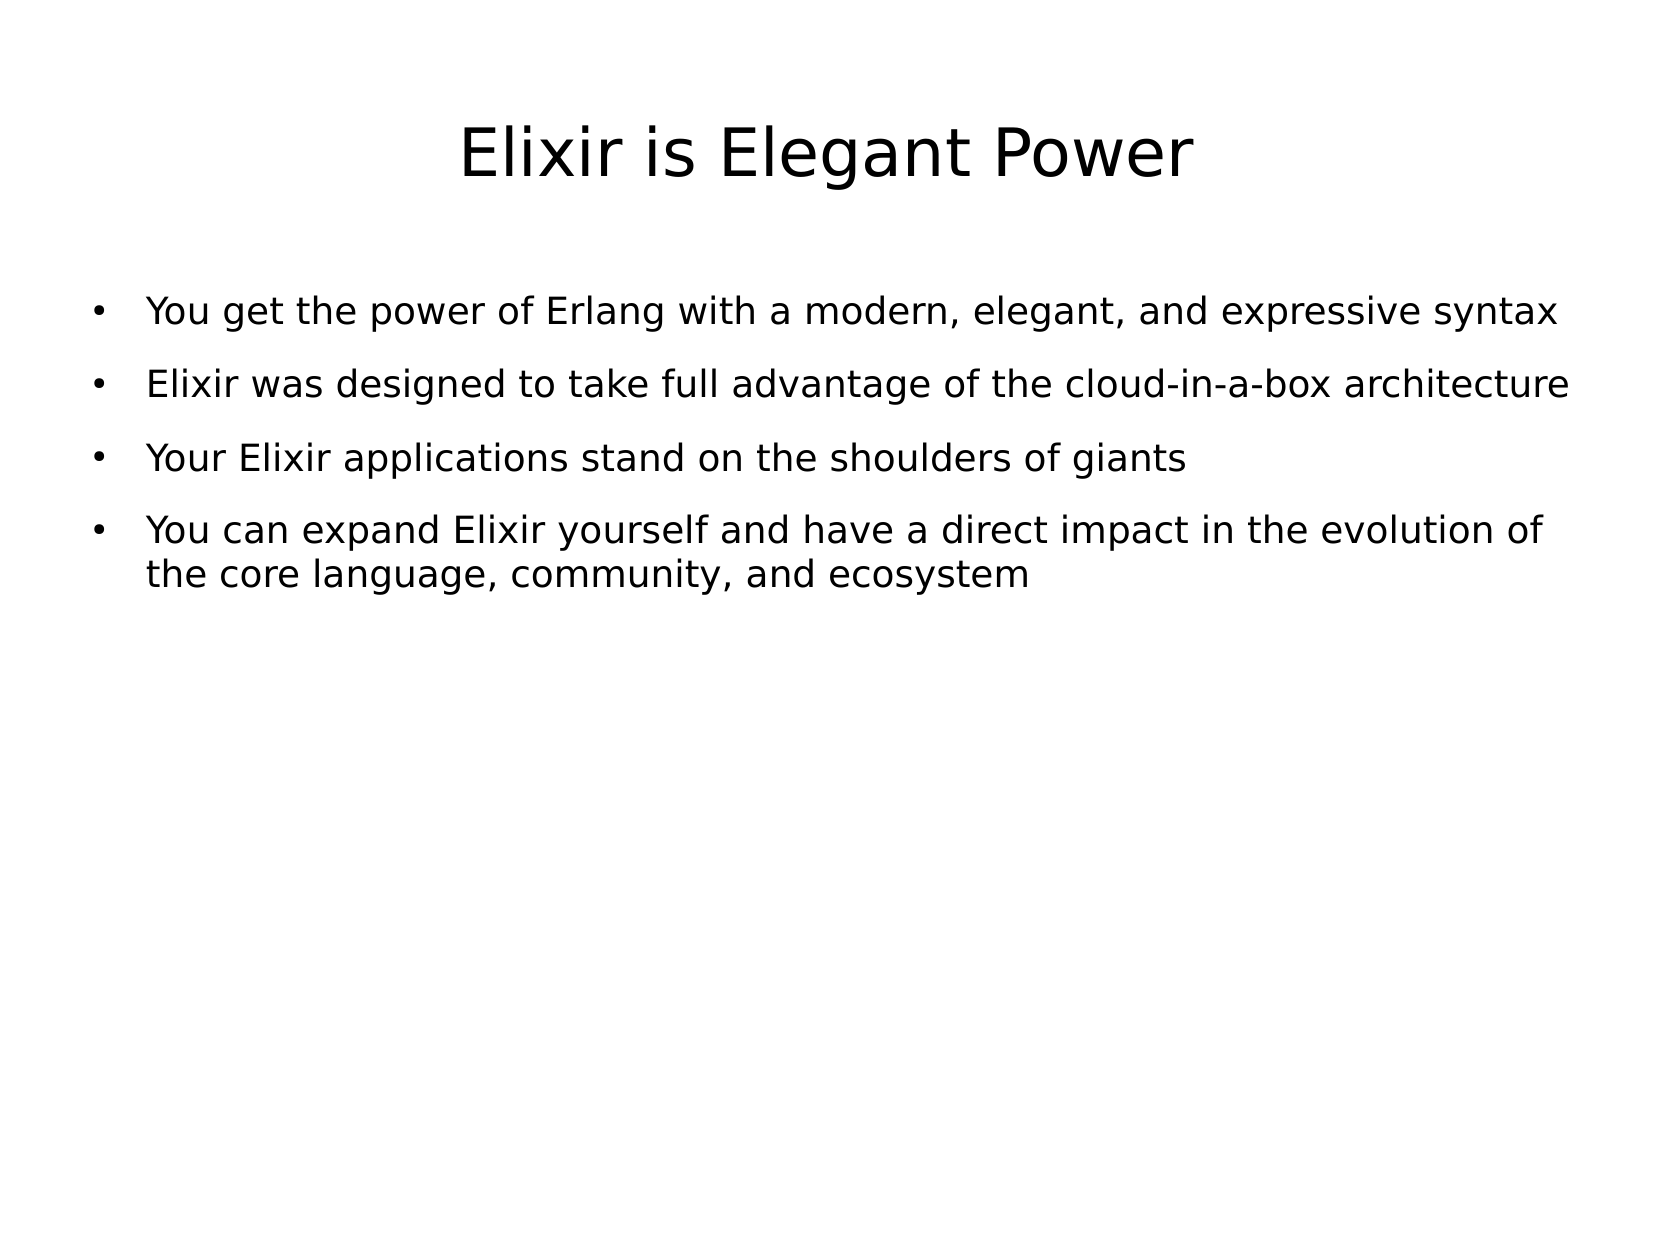

# Elixir is Elegant Power
You get the power of Erlang with a modern, elegant, and expressive syntax
Elixir was designed to take full advantage of the cloud-in-a-box architecture
Your Elixir applications stand on the shoulders of giants
You can expand Elixir yourself and have a direct impact in the evolution of the core language, community, and ecosystem